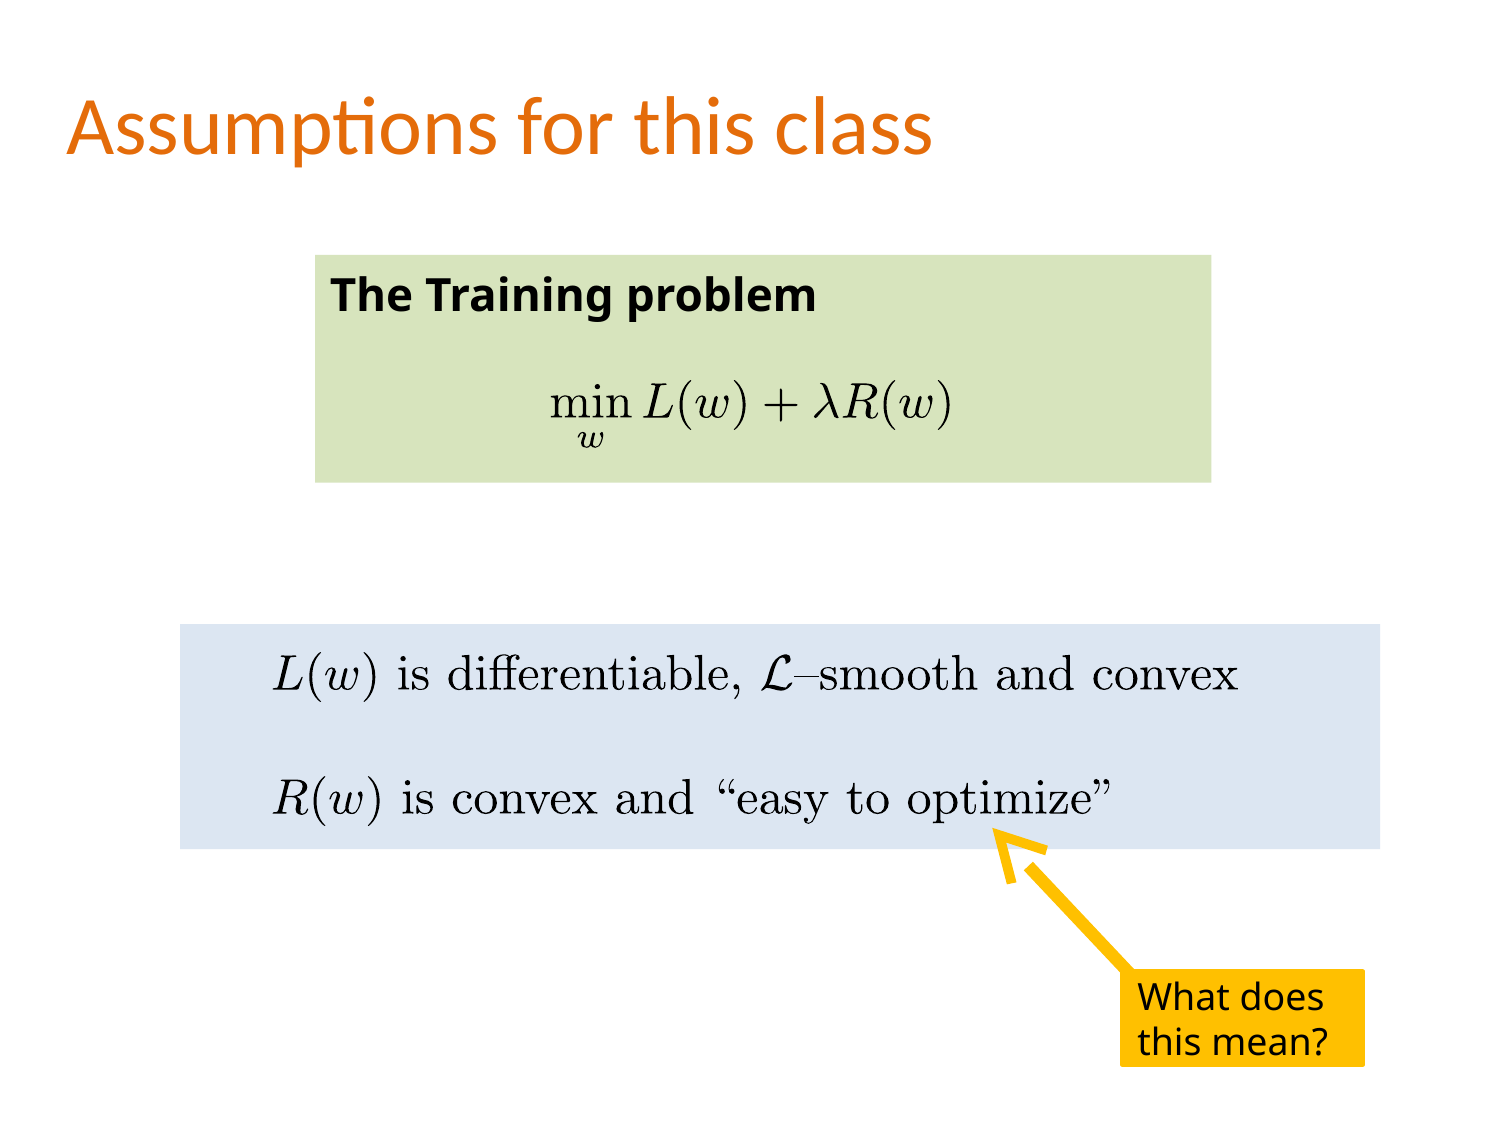

Assumptions for this class
The Training problem
Why not keep them separate?
What does this mean?